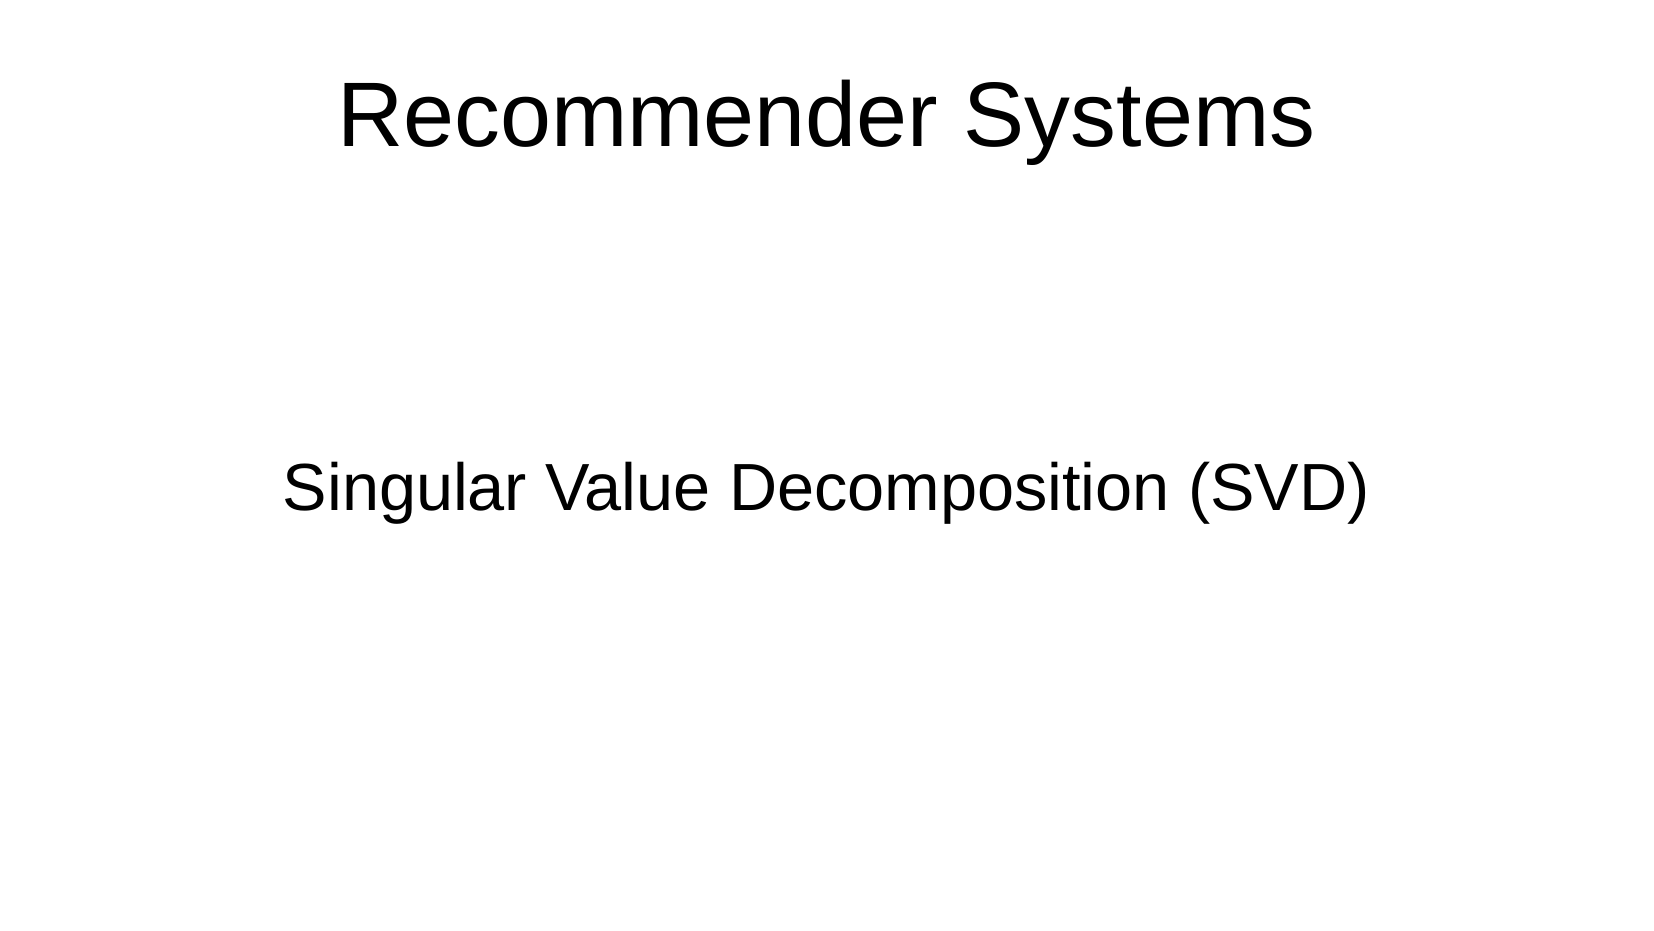

# Recommender Systems
Singular Value Decomposition (SVD)